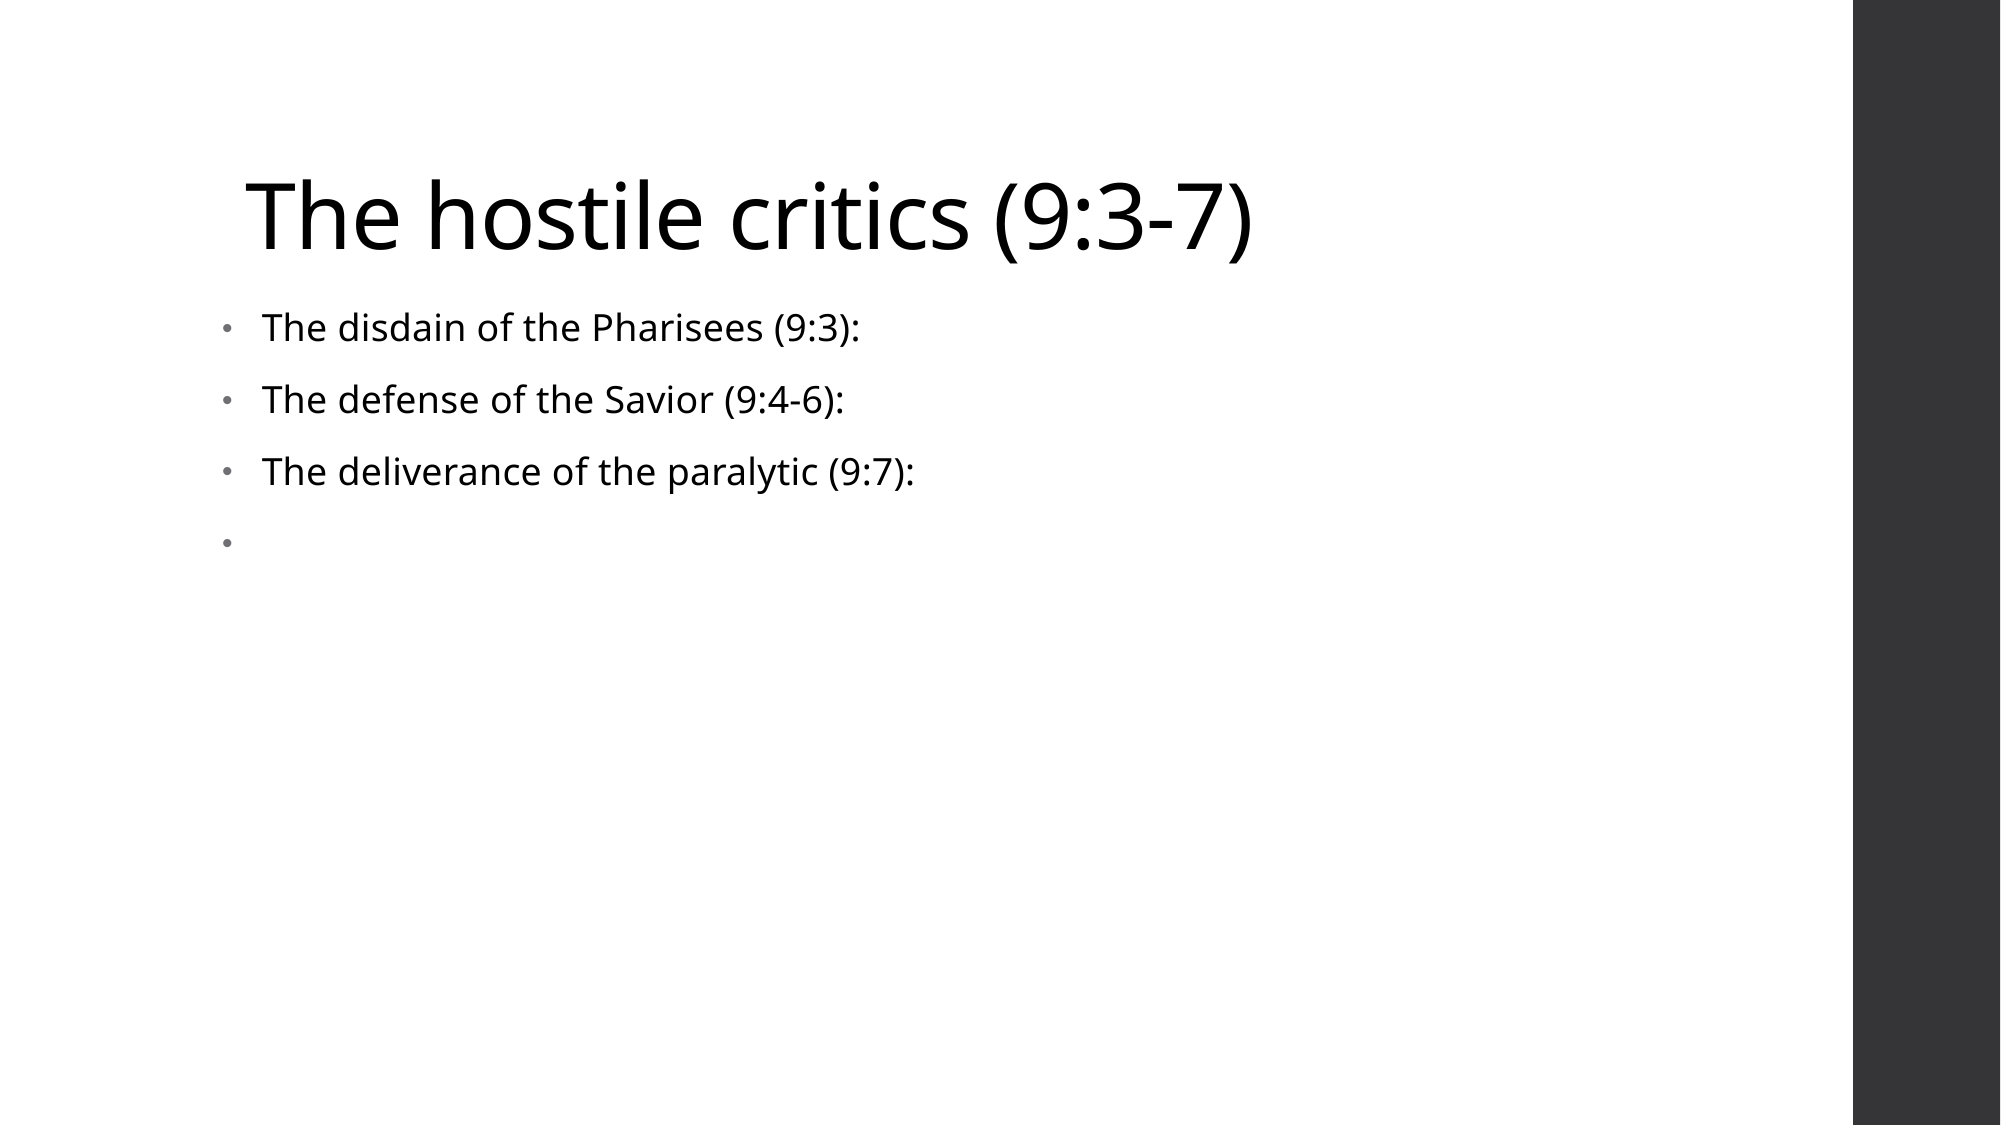

# The hostile critics (9:3-7)
 The disdain of the Pharisees (9:3):
 The defense of the Savior (9:4-6):
 The deliverance of the paralytic (9:7):